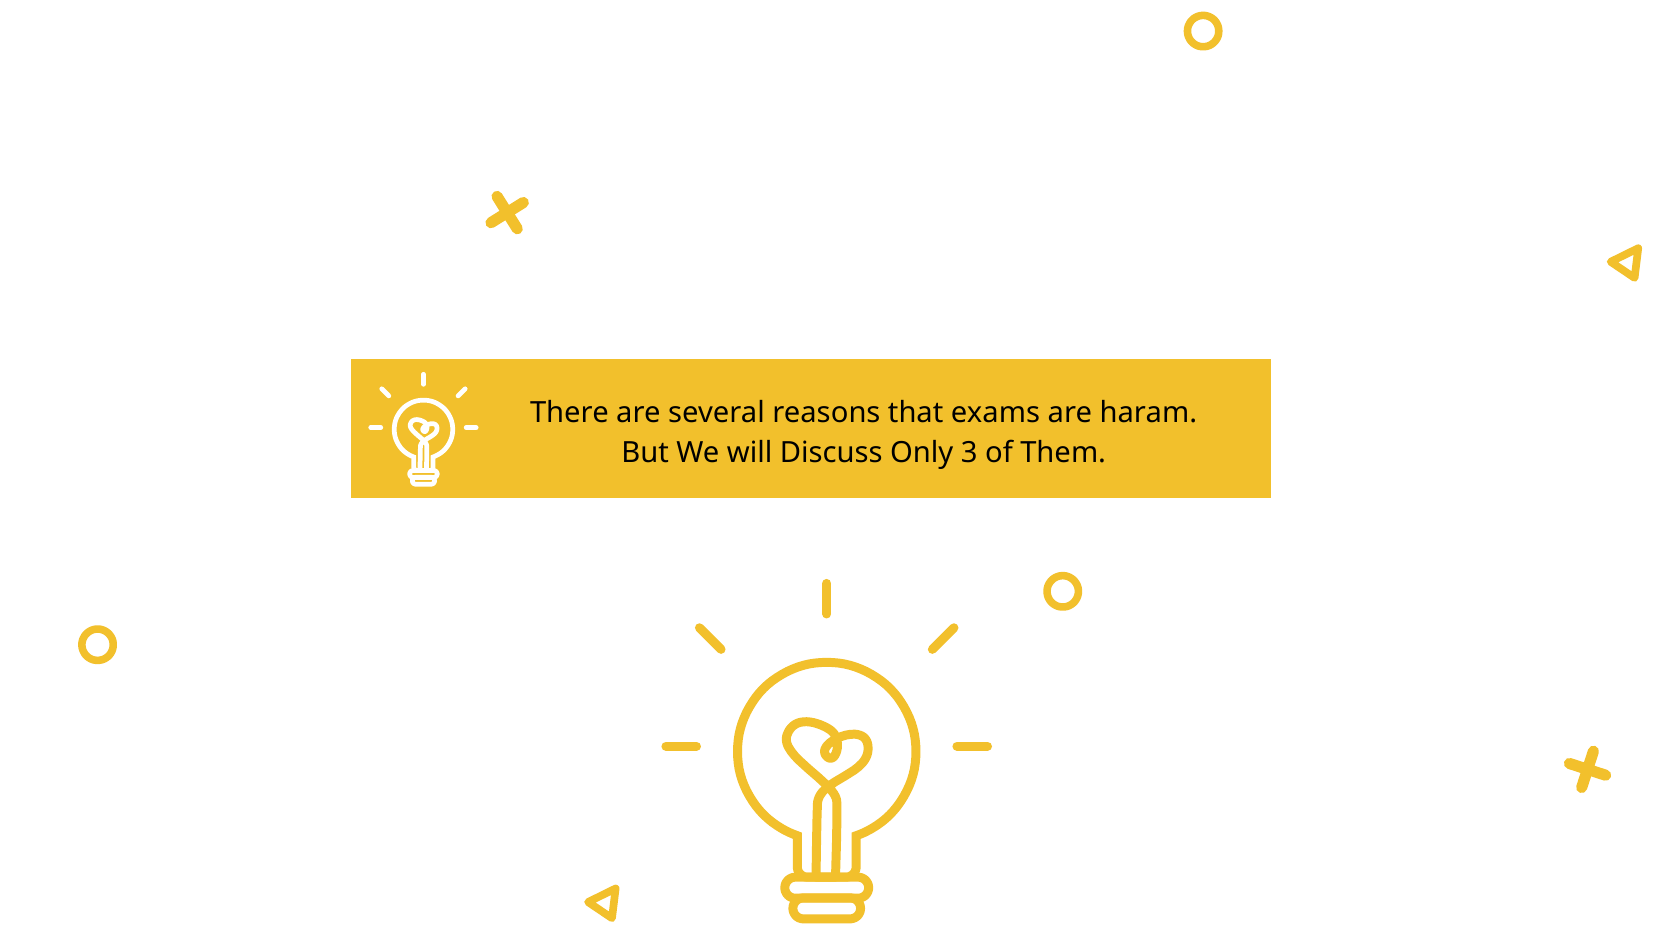

There are several reasons that exams are haram.
But We will Discuss Only 3 of Them.